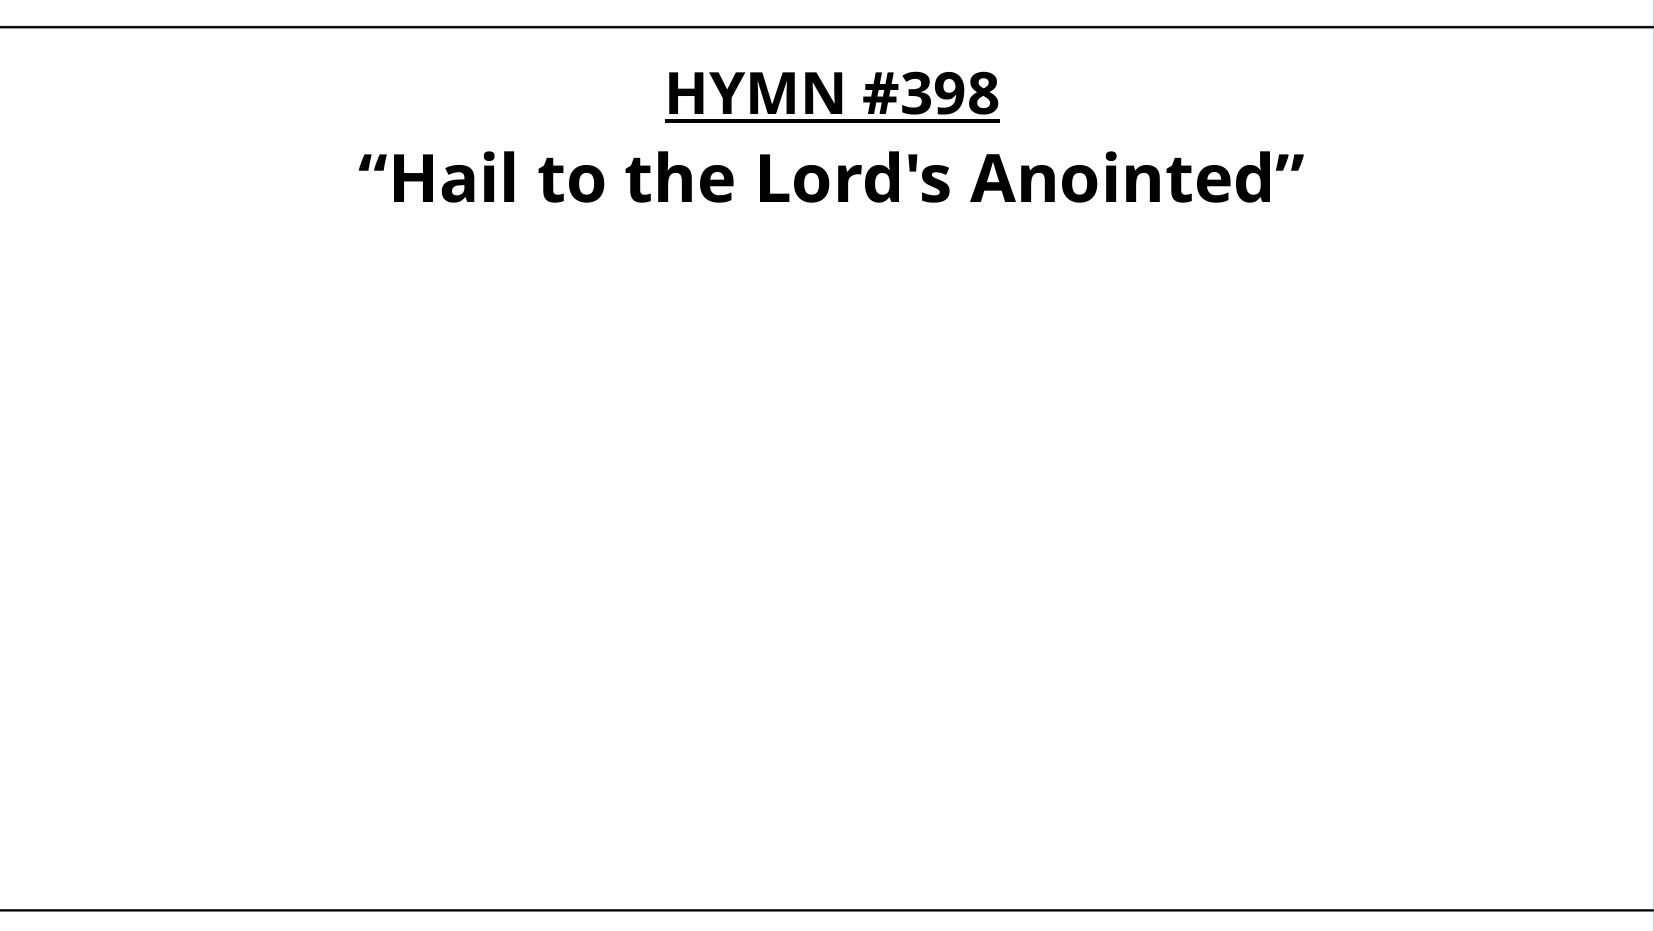

HYMN #398
“Hail to the Lord's Anointed”